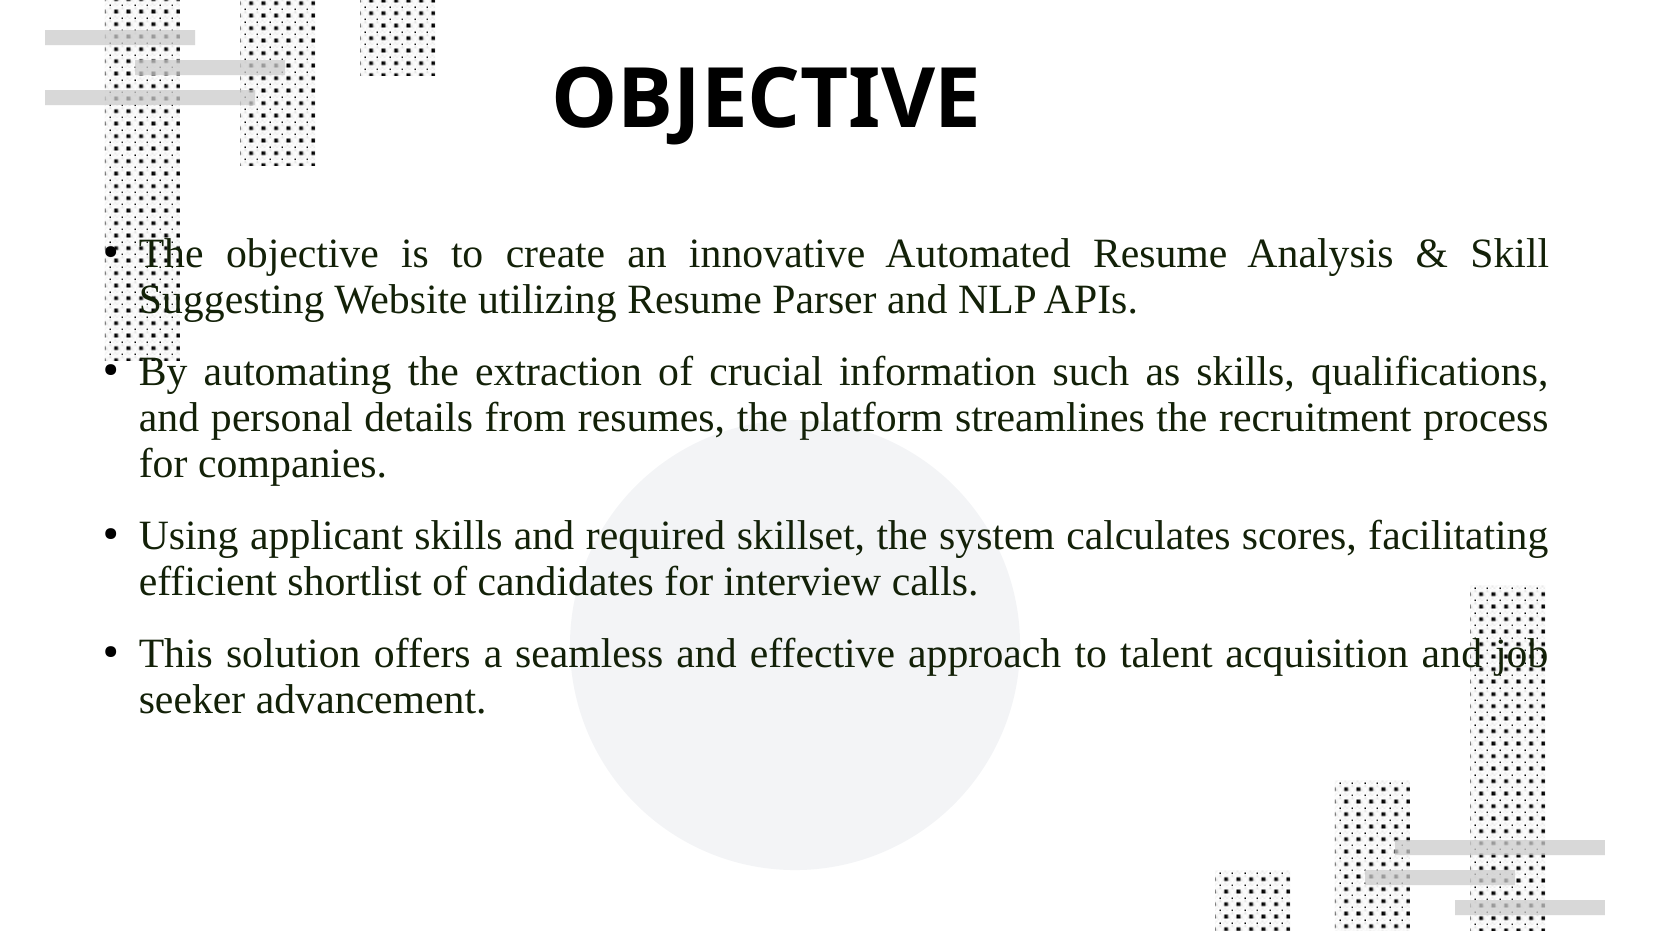

OBJECTIVE
The objective is to create an innovative Automated Resume Analysis & Skill Suggesting Website utilizing Resume Parser and NLP APIs.
By automating the extraction of crucial information such as skills, qualifications, and personal details from resumes, the platform streamlines the recruitment process for companies.
Using applicant skills and required skillset, the system calculates scores, facilitating efficient shortlist of candidates for interview calls.
This solution offers a seamless and effective approach to talent acquisition and job seeker advancement.